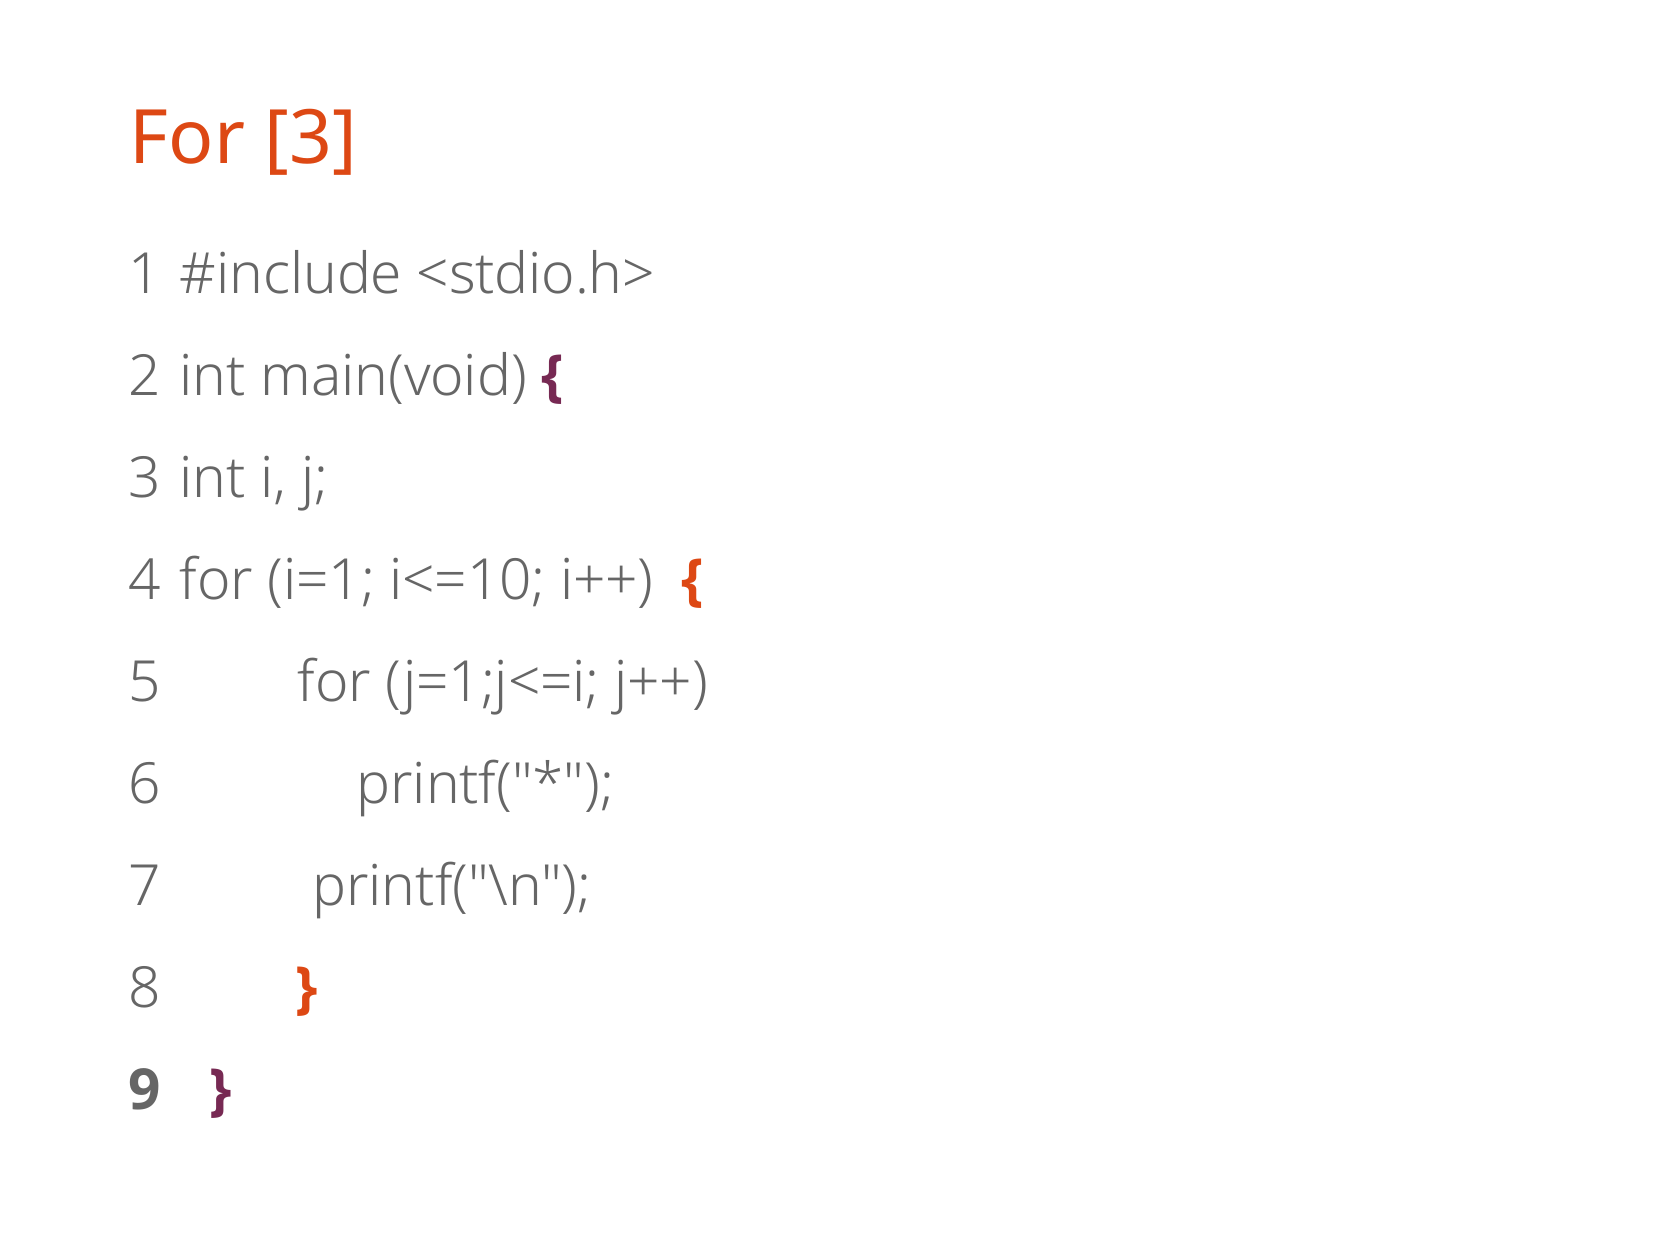

# For [3]
#include <stdio.h>
int main(void) {
int i, j;
for (i=1; i<=10; i++) 	{
 for (j=1;j<=i; j++)
 printf("*");
 printf("\n");
 	 }
 }